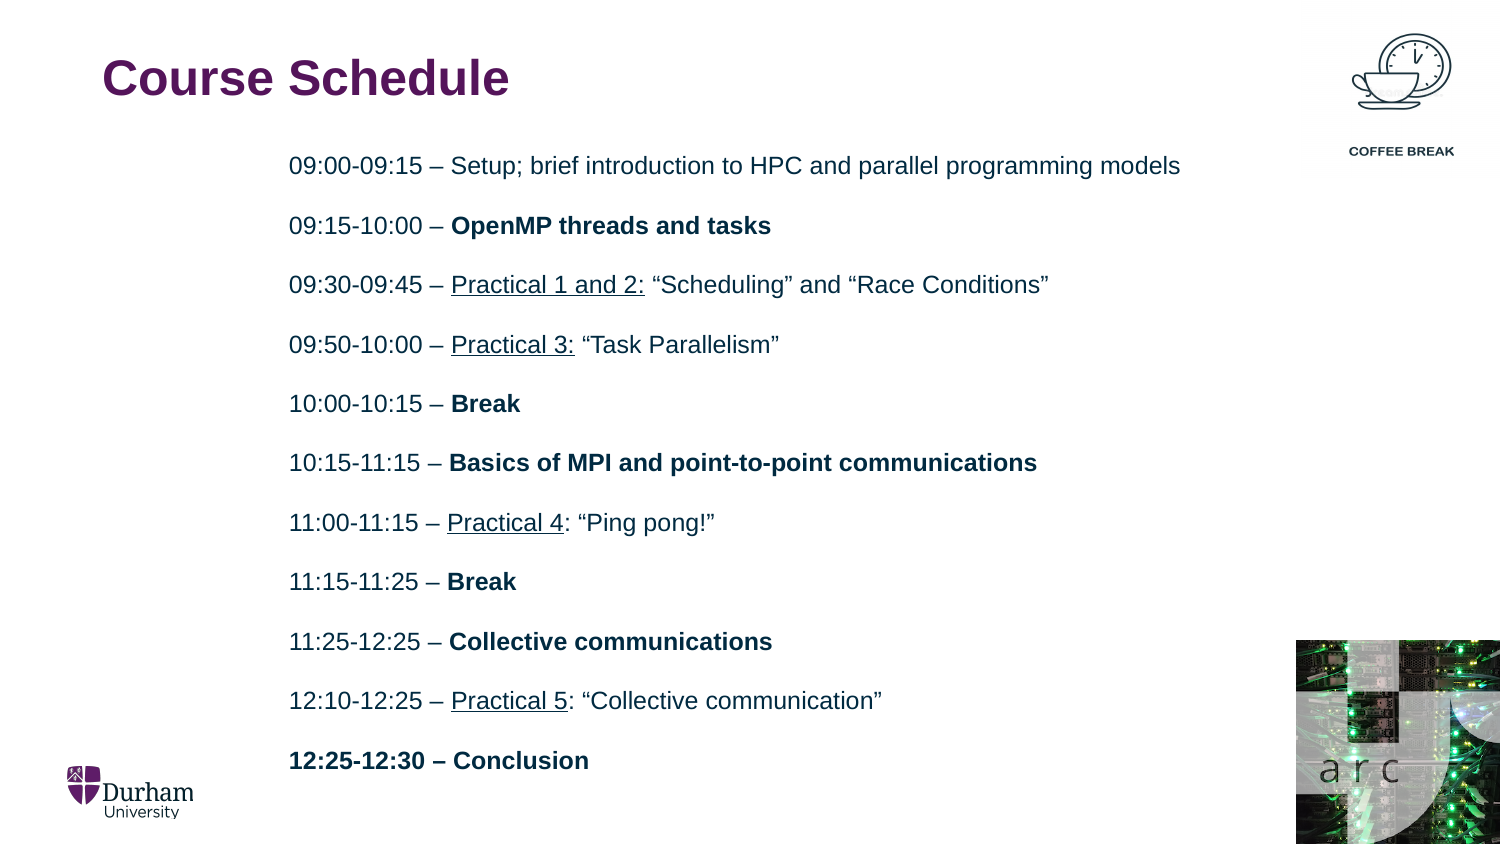

Course Schedule
# 09:00-09:15 – Setup; brief introduction to HPC and parallel programming models
09:15-10:00 – OpenMP threads and tasks
09:30-09:45 – Practical 1 and 2: “Scheduling” and “Race Conditions”
09:50-10:00 – Practical 3: “Task Parallelism”
10:00-10:15 – Break
10:15-11:15 – Basics of MPI and point-to-point communications
11:00-11:15 – Practical 4: “Ping pong!”
11:15-11:25 – Break
11:25-12:25 – Collective communications
12:10-12:25 – Practical 5: “Collective communication”
12:25-12:30 – Conclusion